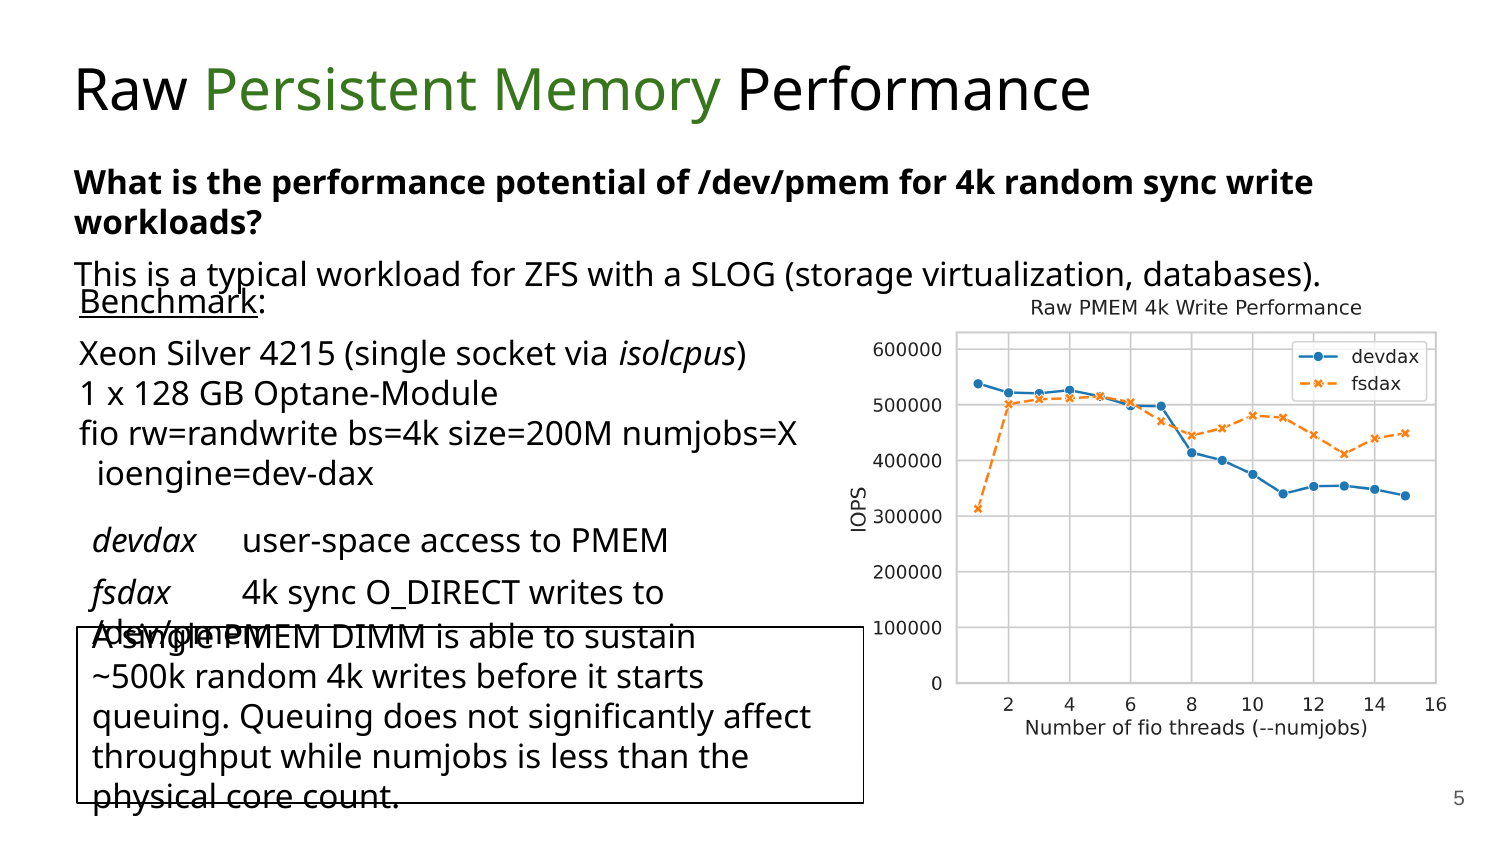

# Raw Persistent Memory Performance
What is the performance potential of /dev/pmem for 4k random sync write workloads?
This is a typical workload for ZFS with a SLOG (storage virtualization, databases).
Benchmark:
Xeon Silver 4215 (single socket via isolcpus)
1 x 128 GB Optane-Module
fio rw=randwrite bs=4k size=200M numjobs=X
 ioengine=dev-dax
devdax	user-space access to PMEM
fsdax	4k sync O_DIRECT writes to /dev/pmem
A single PMEM DIMM is able to sustain
~500k random 4k writes before it starts queuing. Queuing does not significantly affect throughput while numjobs is less than the physical core count.
5